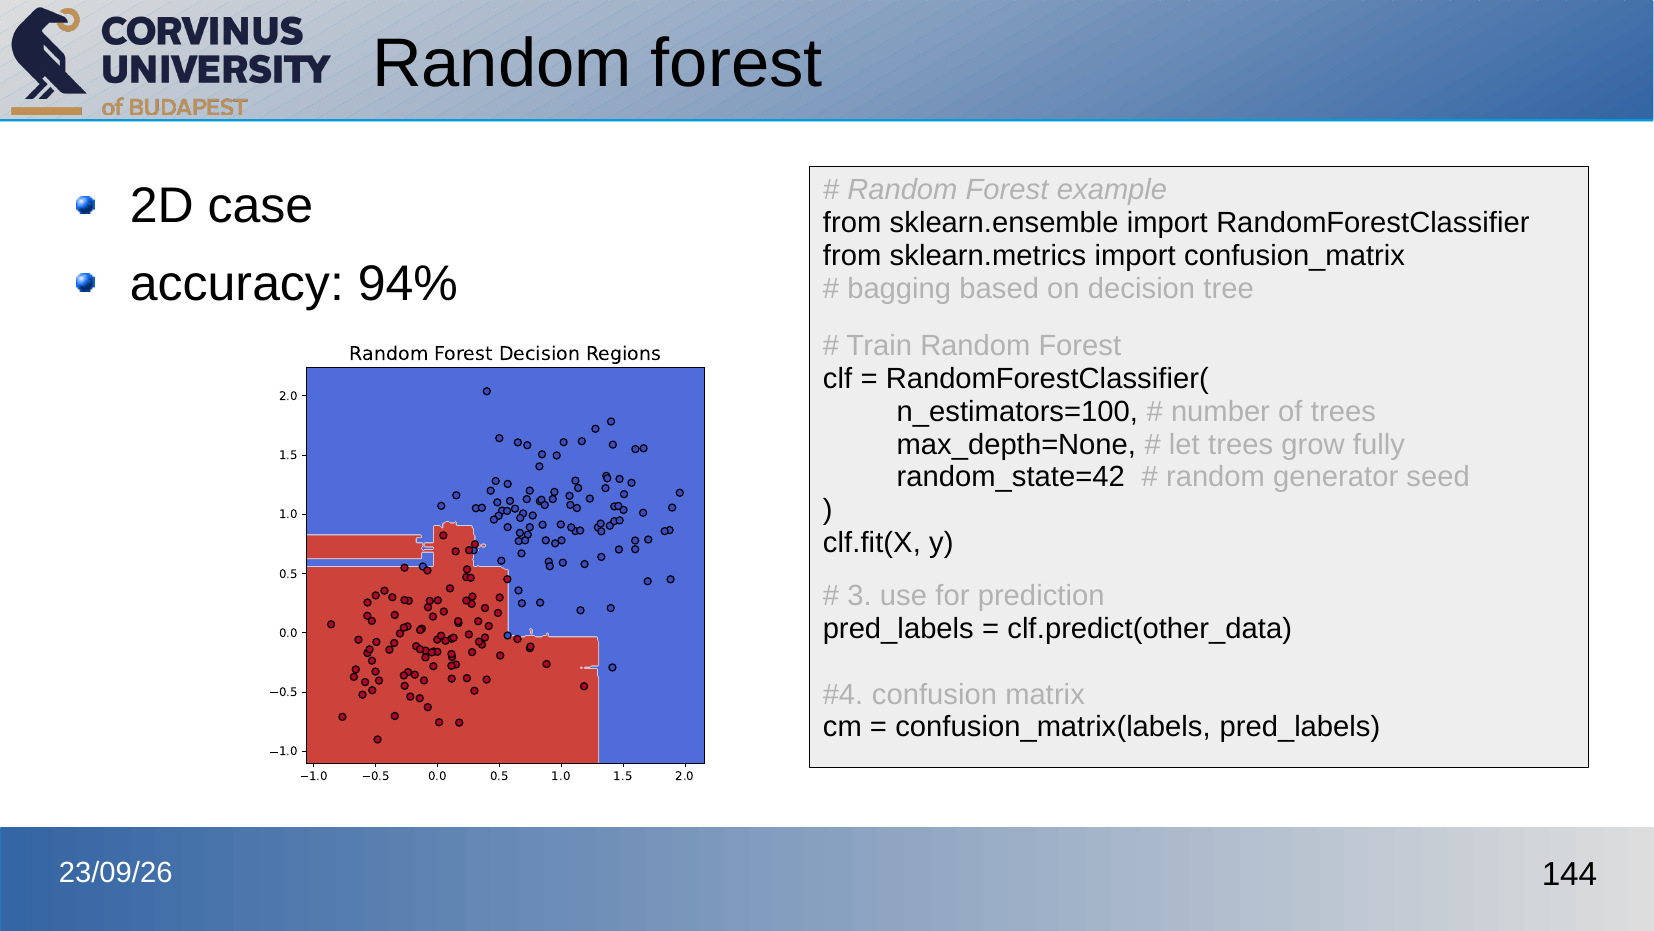

# Random forest
# Random Forest example from sklearn.ensemble import RandomForestClassifier from sklearn.metrics import confusion_matrix
# bagging based on decision tree
# Train Random Forest clf = RandomForestClassifier( n_estimators=100, # number of trees max_depth=None, # let trees grow fully random_state=42 # random generator seed ) clf.fit(X, y)
# 3. use for prediction
pred_labels = clf.predict(other_data)
#4. confusion matrix
cm = confusion_matrix(labels, pred_labels)
2D case
accuracy: 94%